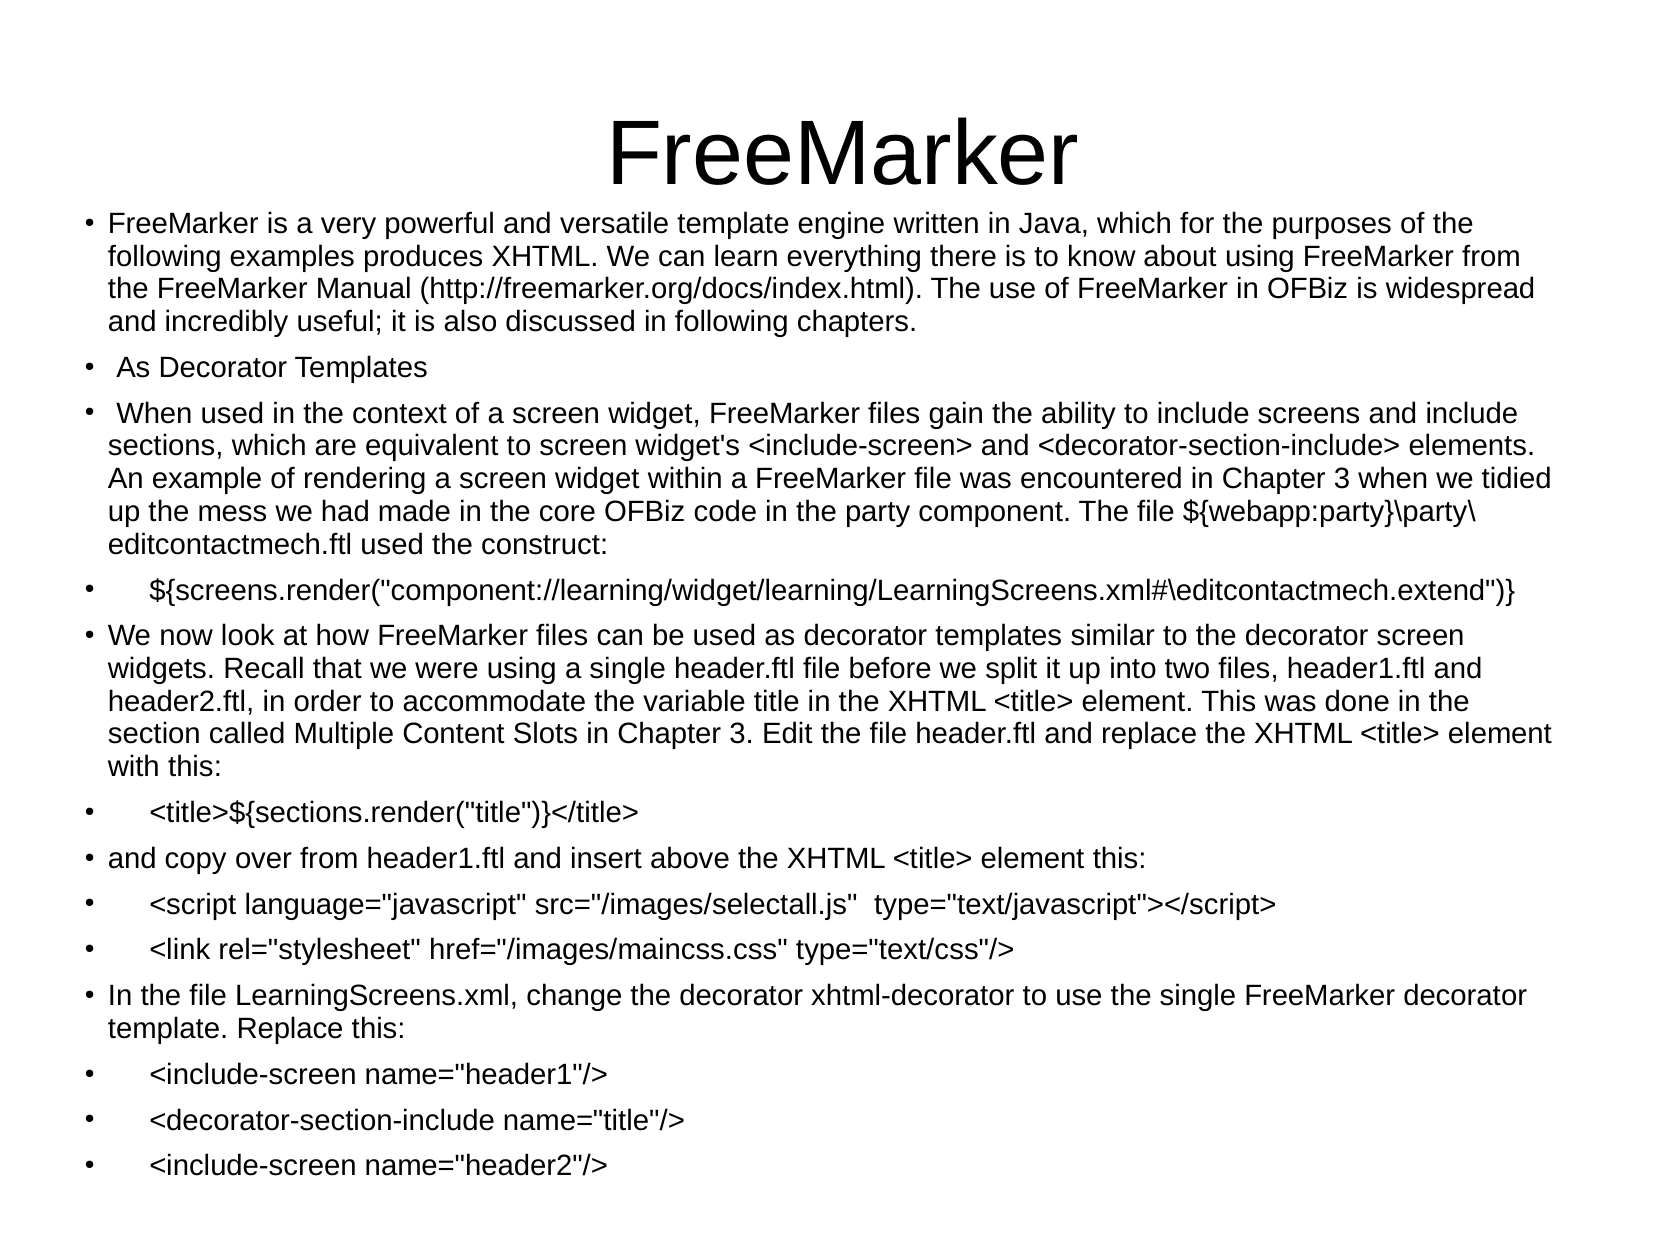

# FreeMarker
FreeMarker is a very powerful and versatile template engine written in Java, which for the purposes of the following examples produces XHTML. We can learn everything there is to know about using FreeMarker from the FreeMarker Manual (http://freemarker.org/docs/index.html). The use of FreeMarker in OFBiz is widespread and incredibly useful; it is also discussed in following chapters.
 As Decorator Templates
 When used in the context of a screen widget, FreeMarker files gain the ability to include screens and include sections, which are equivalent to screen widget's <include-screen> and <decorator-section-include> elements. An example of rendering a screen widget within a FreeMarker file was encountered in Chapter 3 when we tidied up the mess we had made in the core OFBiz code in the party component. The file ${webapp:party}\party\editcontactmech.ftl used the construct:
 ${screens.render("component://learning/widget/learning/LearningScreens.xml#\editcontactmech.extend")}
We now look at how FreeMarker files can be used as decorator templates similar to the decorator screen widgets. Recall that we were using a single header.ftl file before we split it up into two files, header1.ftl and header2.ftl, in order to accommodate the variable title in the XHTML <title> element. This was done in the section called Multiple Content Slots in Chapter 3. Edit the file header.ftl and replace the XHTML <title> element with this:
 <title>${sections.render("title")}</title>
and copy over from header1.ftl and insert above the XHTML <title> element this:
 <script language="javascript" src="/images/selectall.js" type="text/javascript"></script>
 <link rel="stylesheet" href="/images/maincss.css" type="text/css"/>
In the file LearningScreens.xml, change the decorator xhtml-decorator to use the single FreeMarker decorator template. Replace this:
 <include-screen name="header1"/>
 <decorator-section-include name="title"/>
 <include-screen name="header2"/>